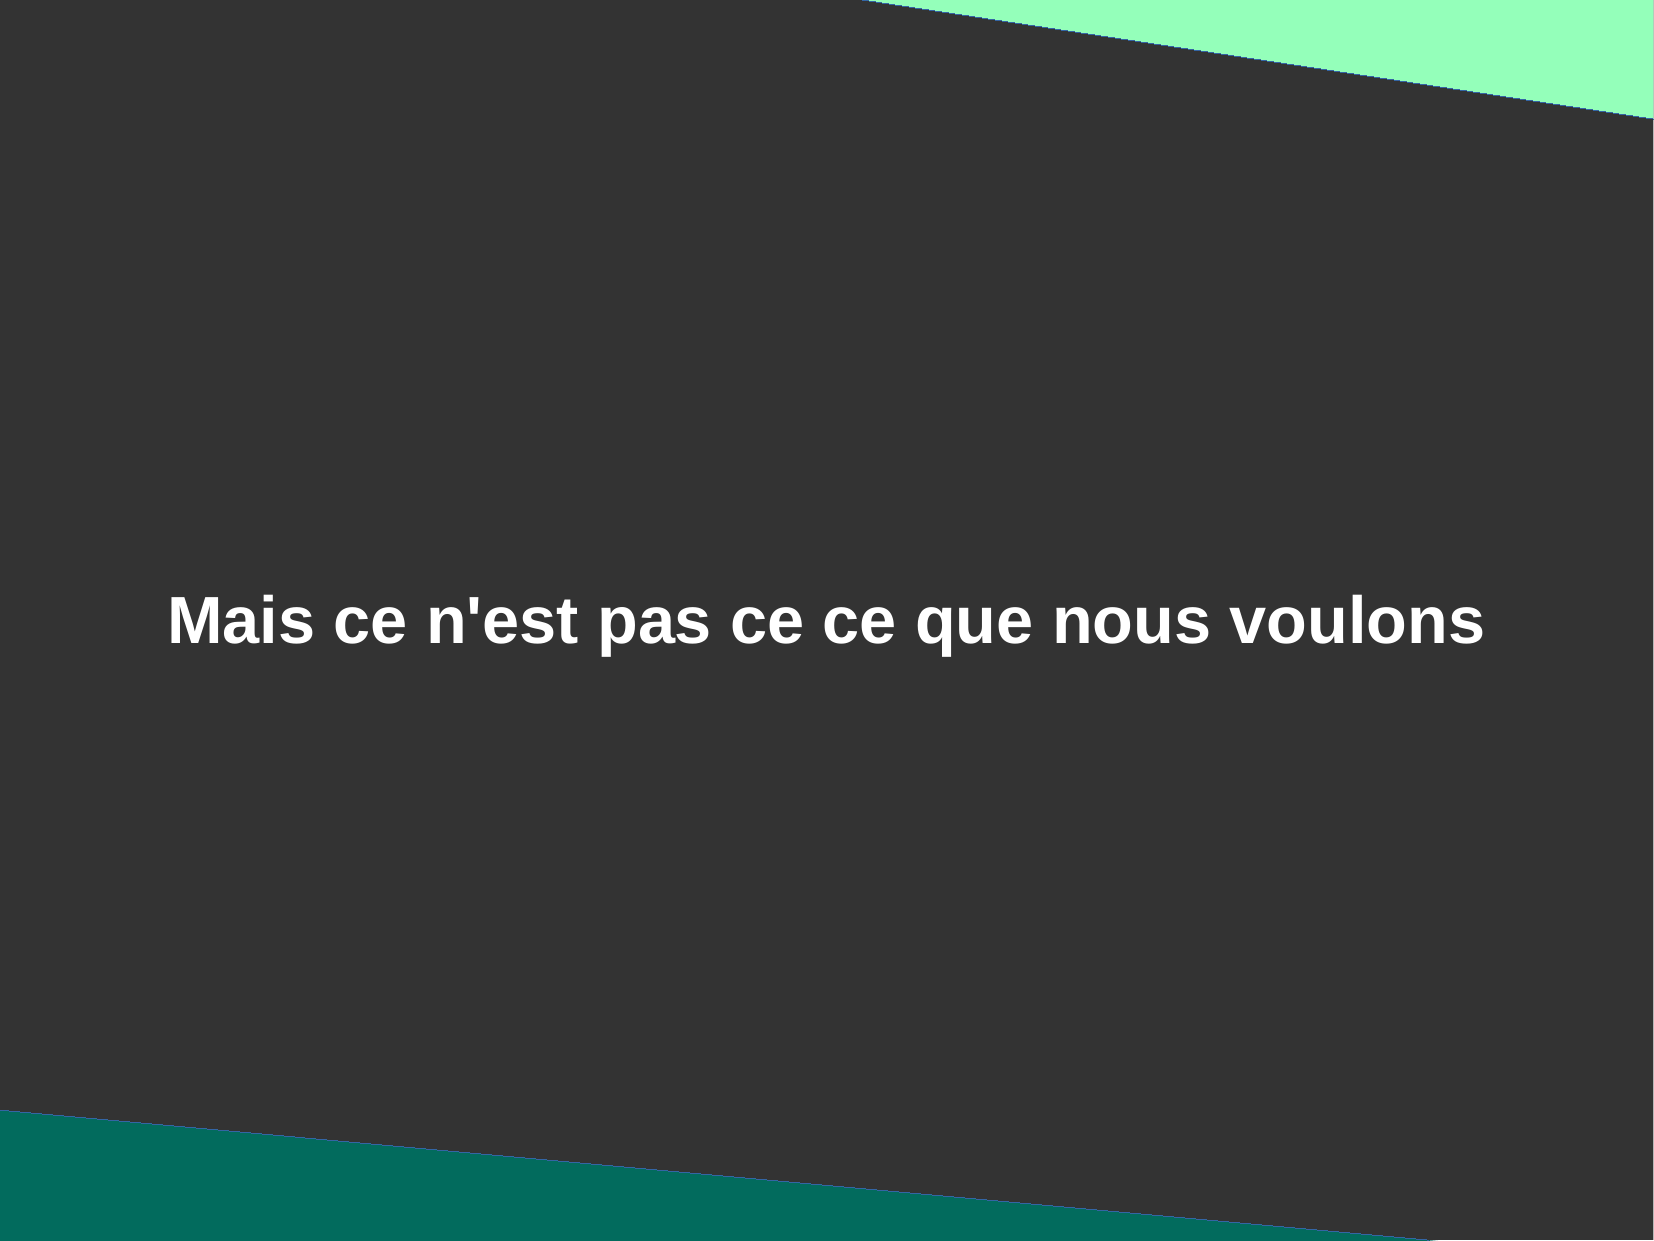

# Mais ce n'est pas ce ce que nous voulons